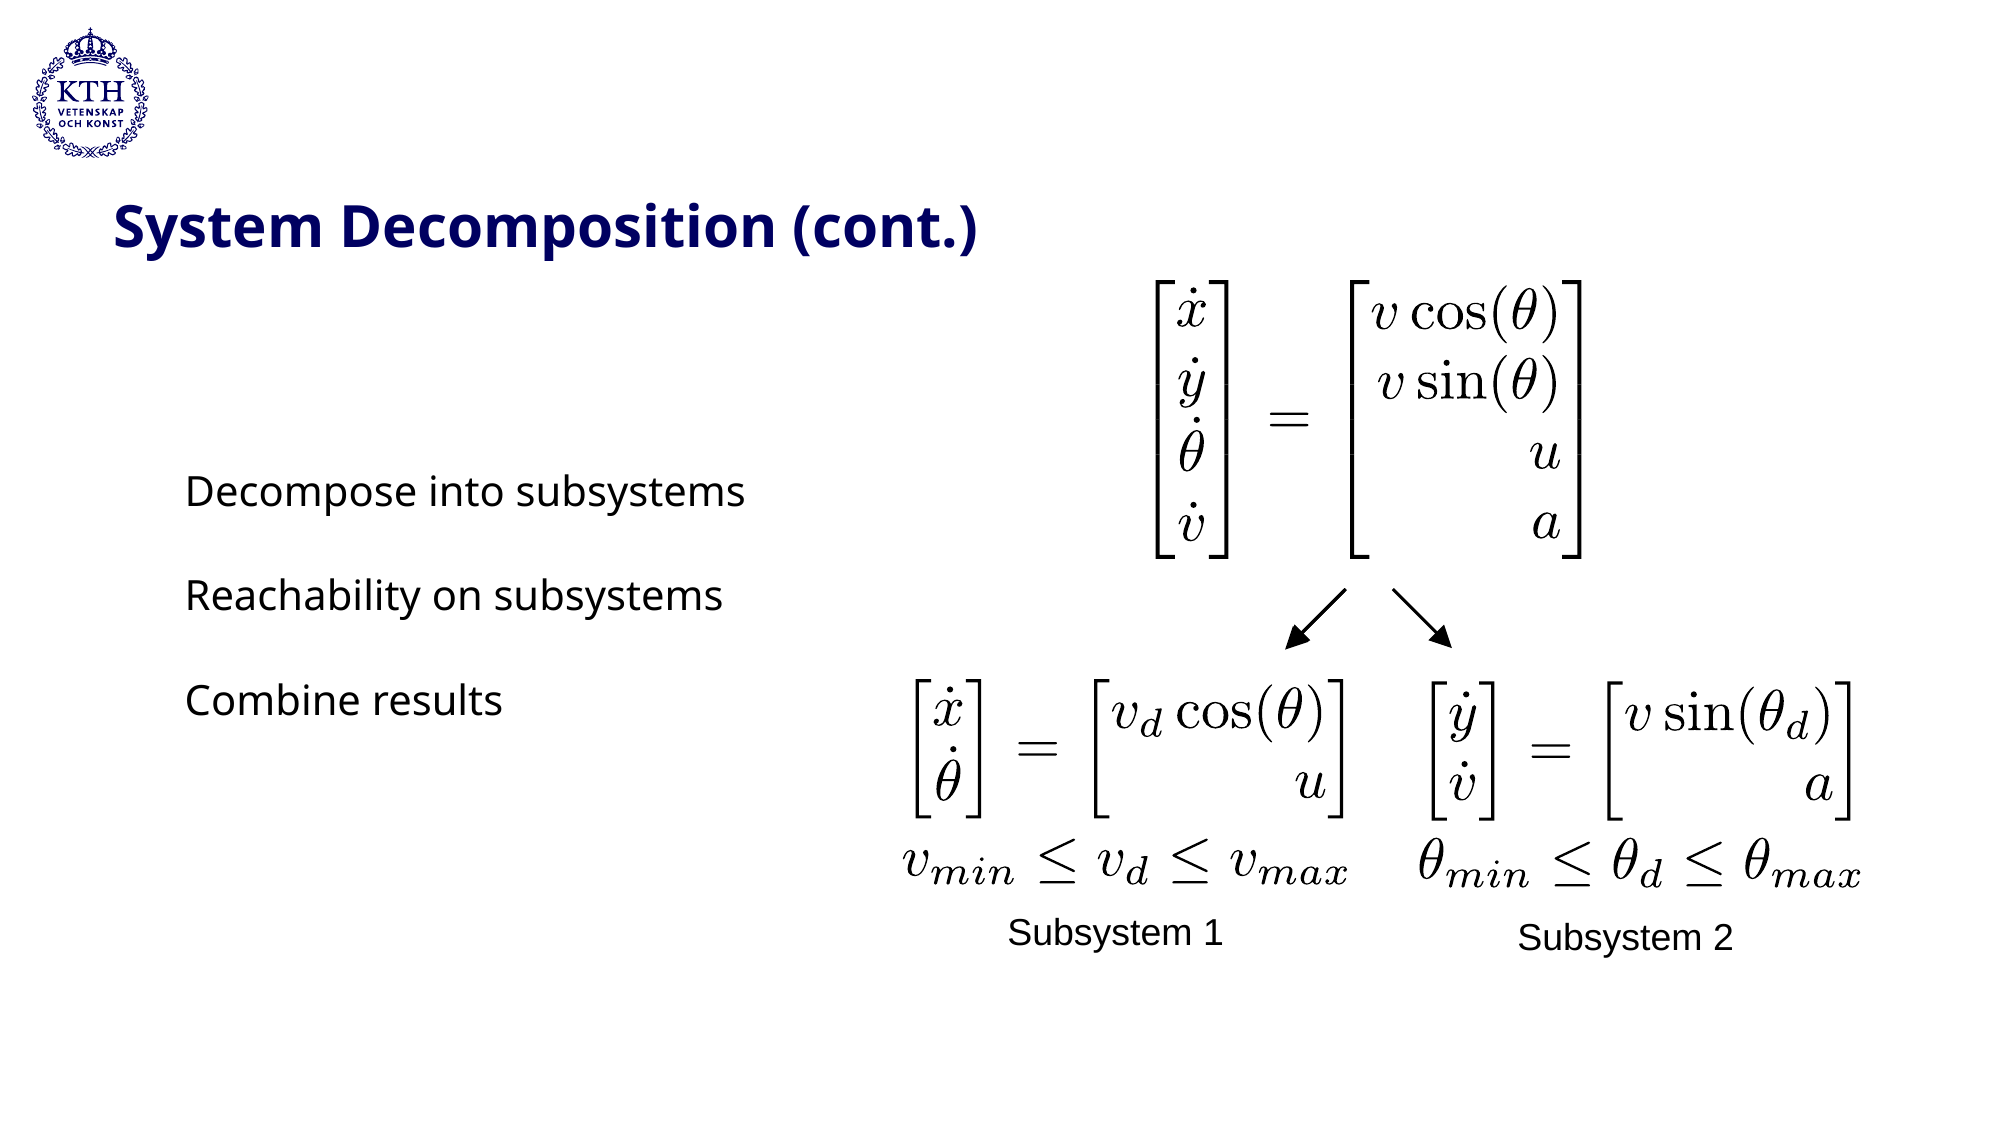

# System Decomposition (cont.)
Decompose into subsystems
Reachability on subsystems
Combine results
Subsystem 1
Subsystem 2